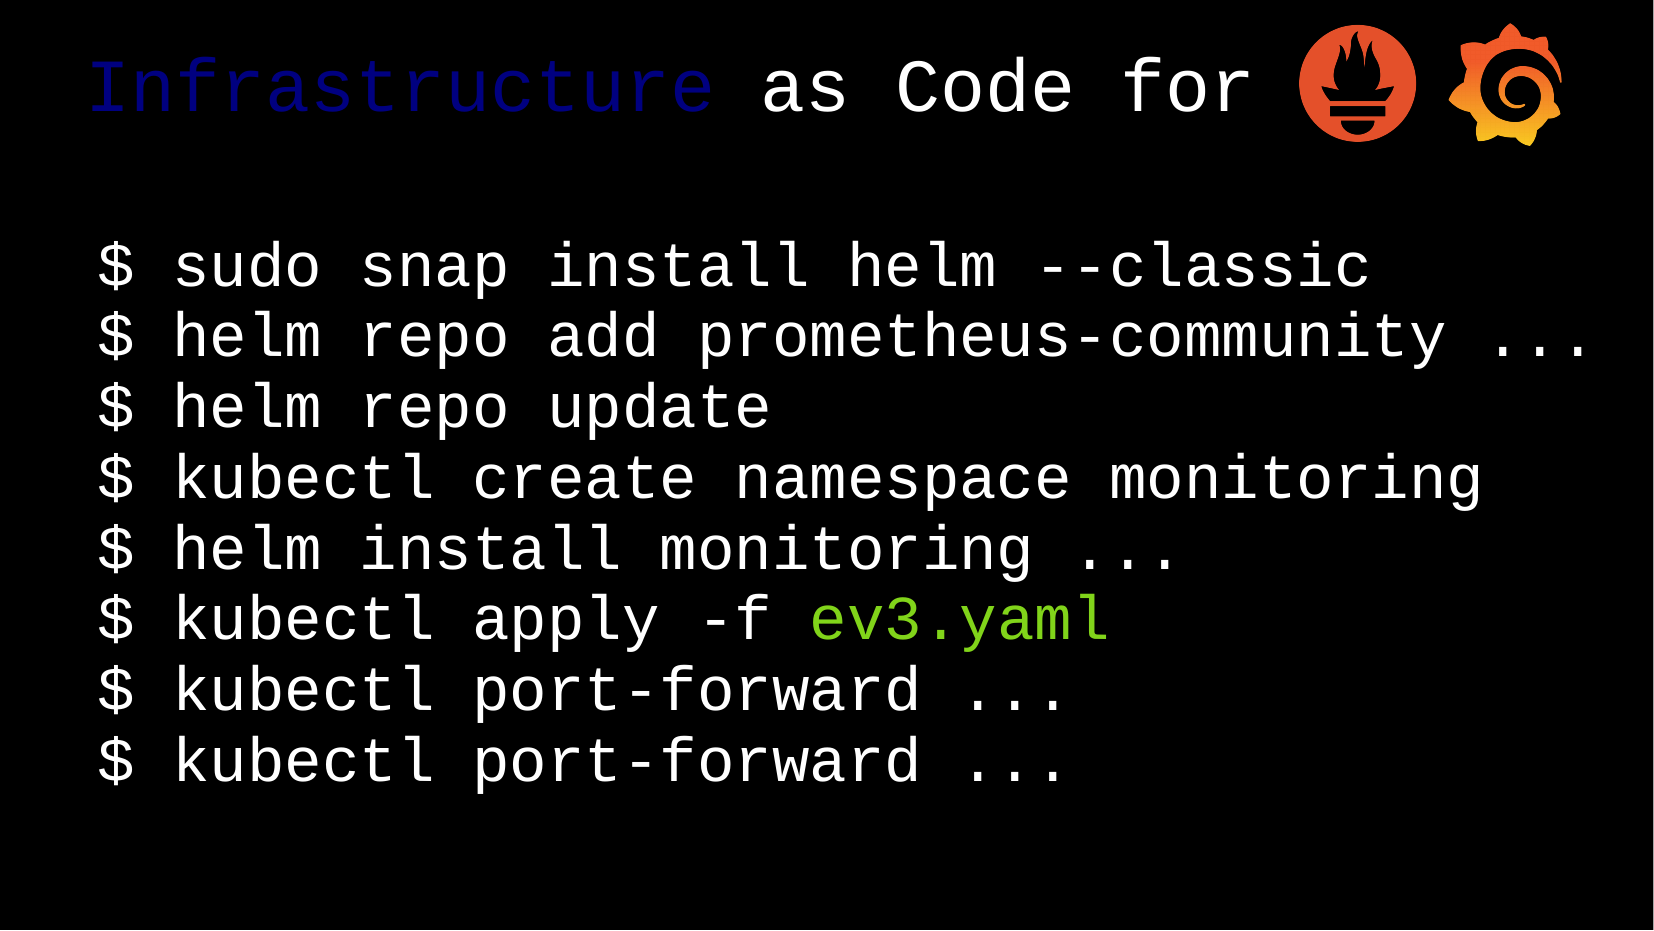

Infrastructure as Code for
$ sudo snap install helm --classic
$ helm repo add prometheus-community ...
$ helm repo update
$ kubectl create namespace monitoring
$ helm install monitoring ...
$ kubectl apply -f ev3.yaml
$ kubectl port-forward ...
$ kubectl port-forward ...